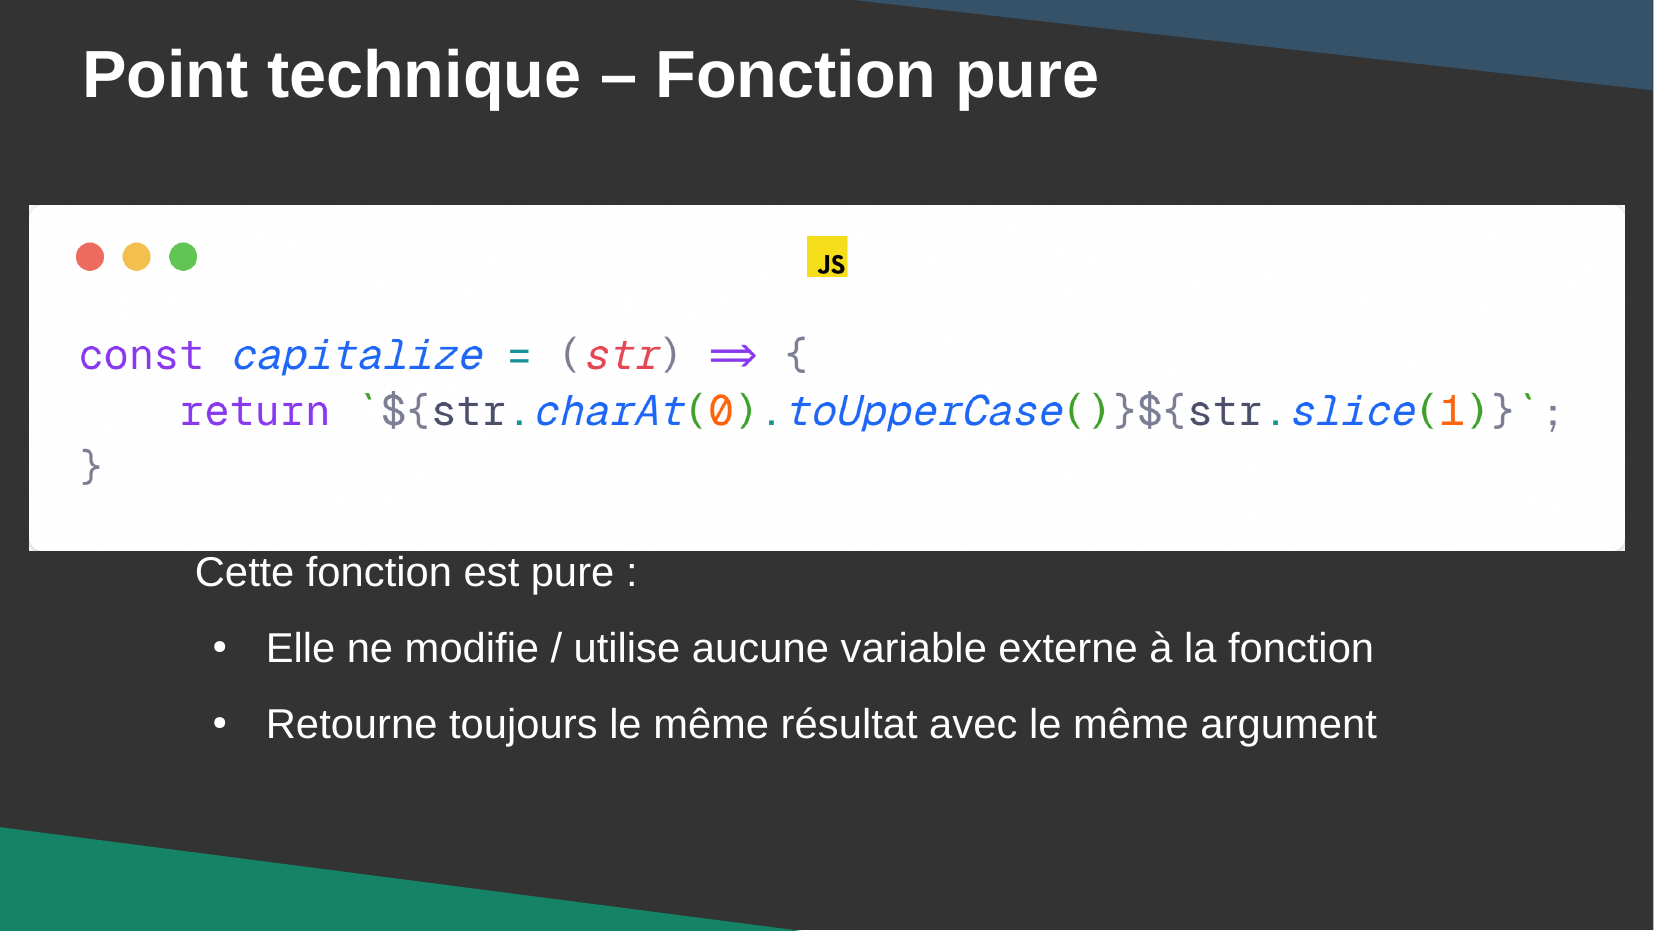

# Point technique – Fonction pure
Cette fonction est pure :
Elle ne modifie / utilise aucune variable externe à la fonction
Retourne toujours le même résultat avec le même argument